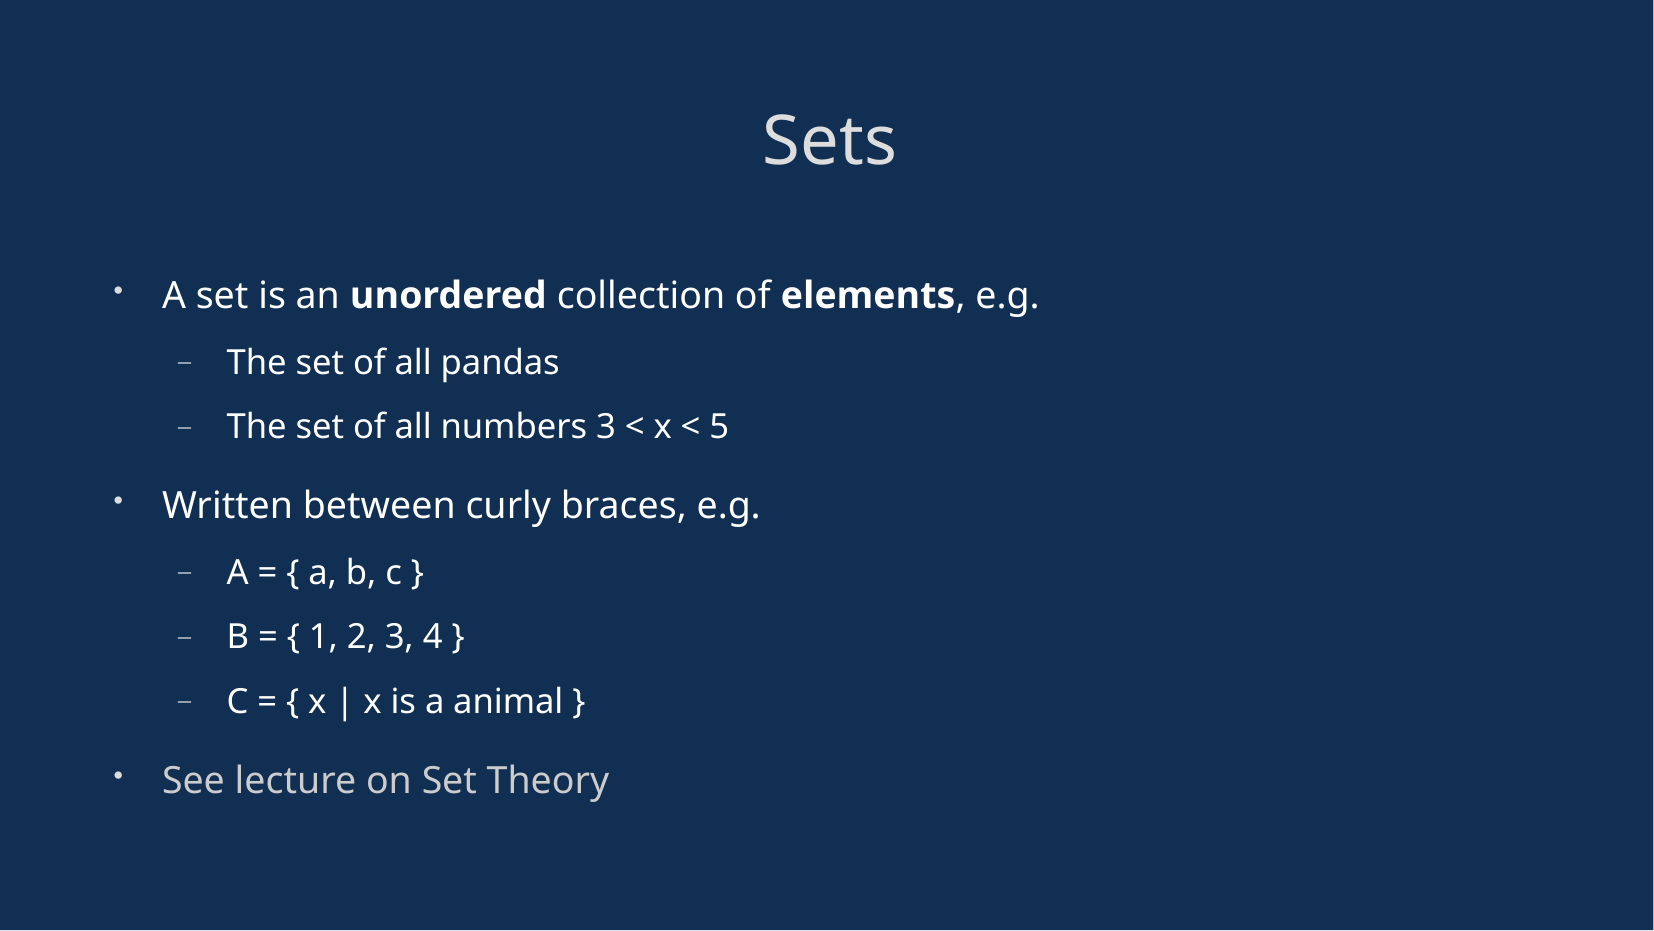

# Sets
A set is an unordered collection of elements, e.g.
The set of all pandas
The set of all numbers 3 < x < 5
Written between curly braces, e.g.
A = { a, b, c }
B = { 1, 2, 3, 4 }
C = { x | x is a animal }
See lecture on Set Theory